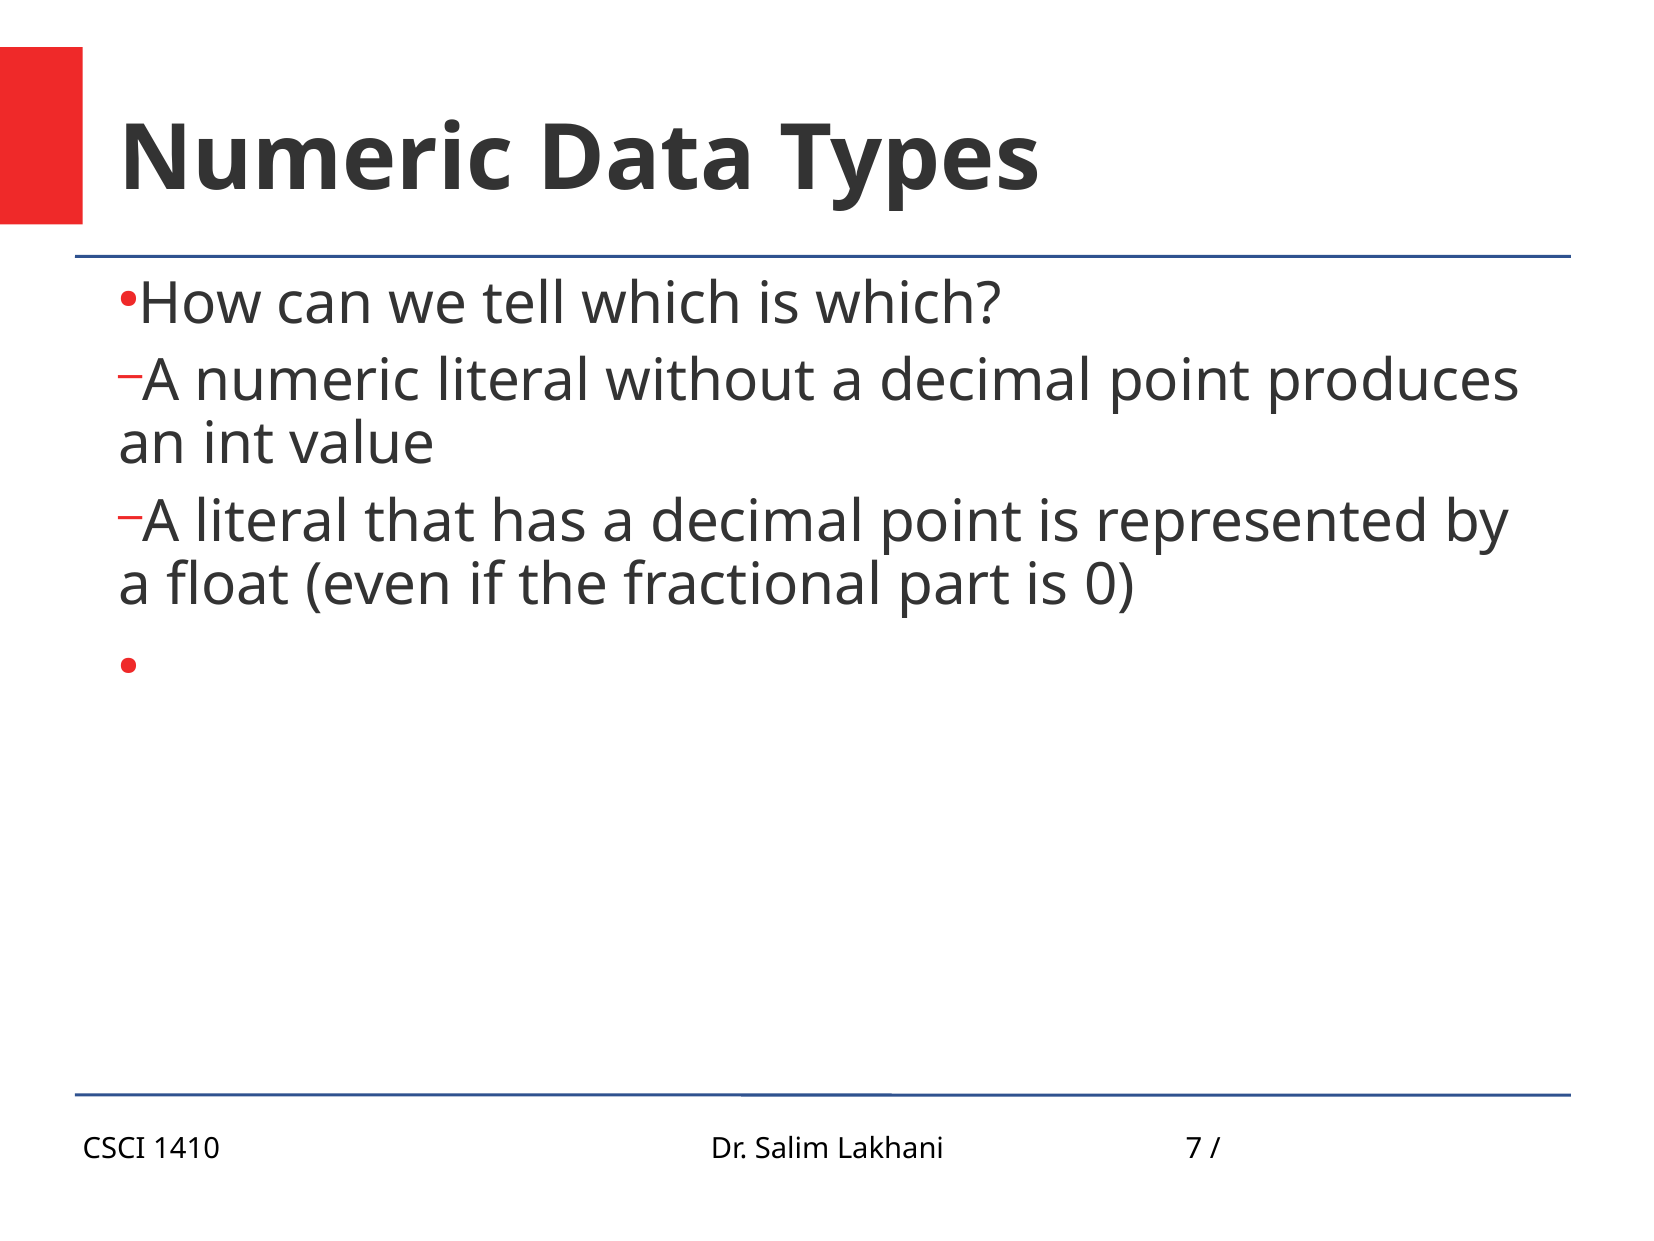

# Numeric Data Types
How can we tell which is which?
A numeric literal without a decimal point produces an int value
A literal that has a decimal point is represented by a float (even if the fractional part is 0)
CSCI 1410
Dr. Salim Lakhani